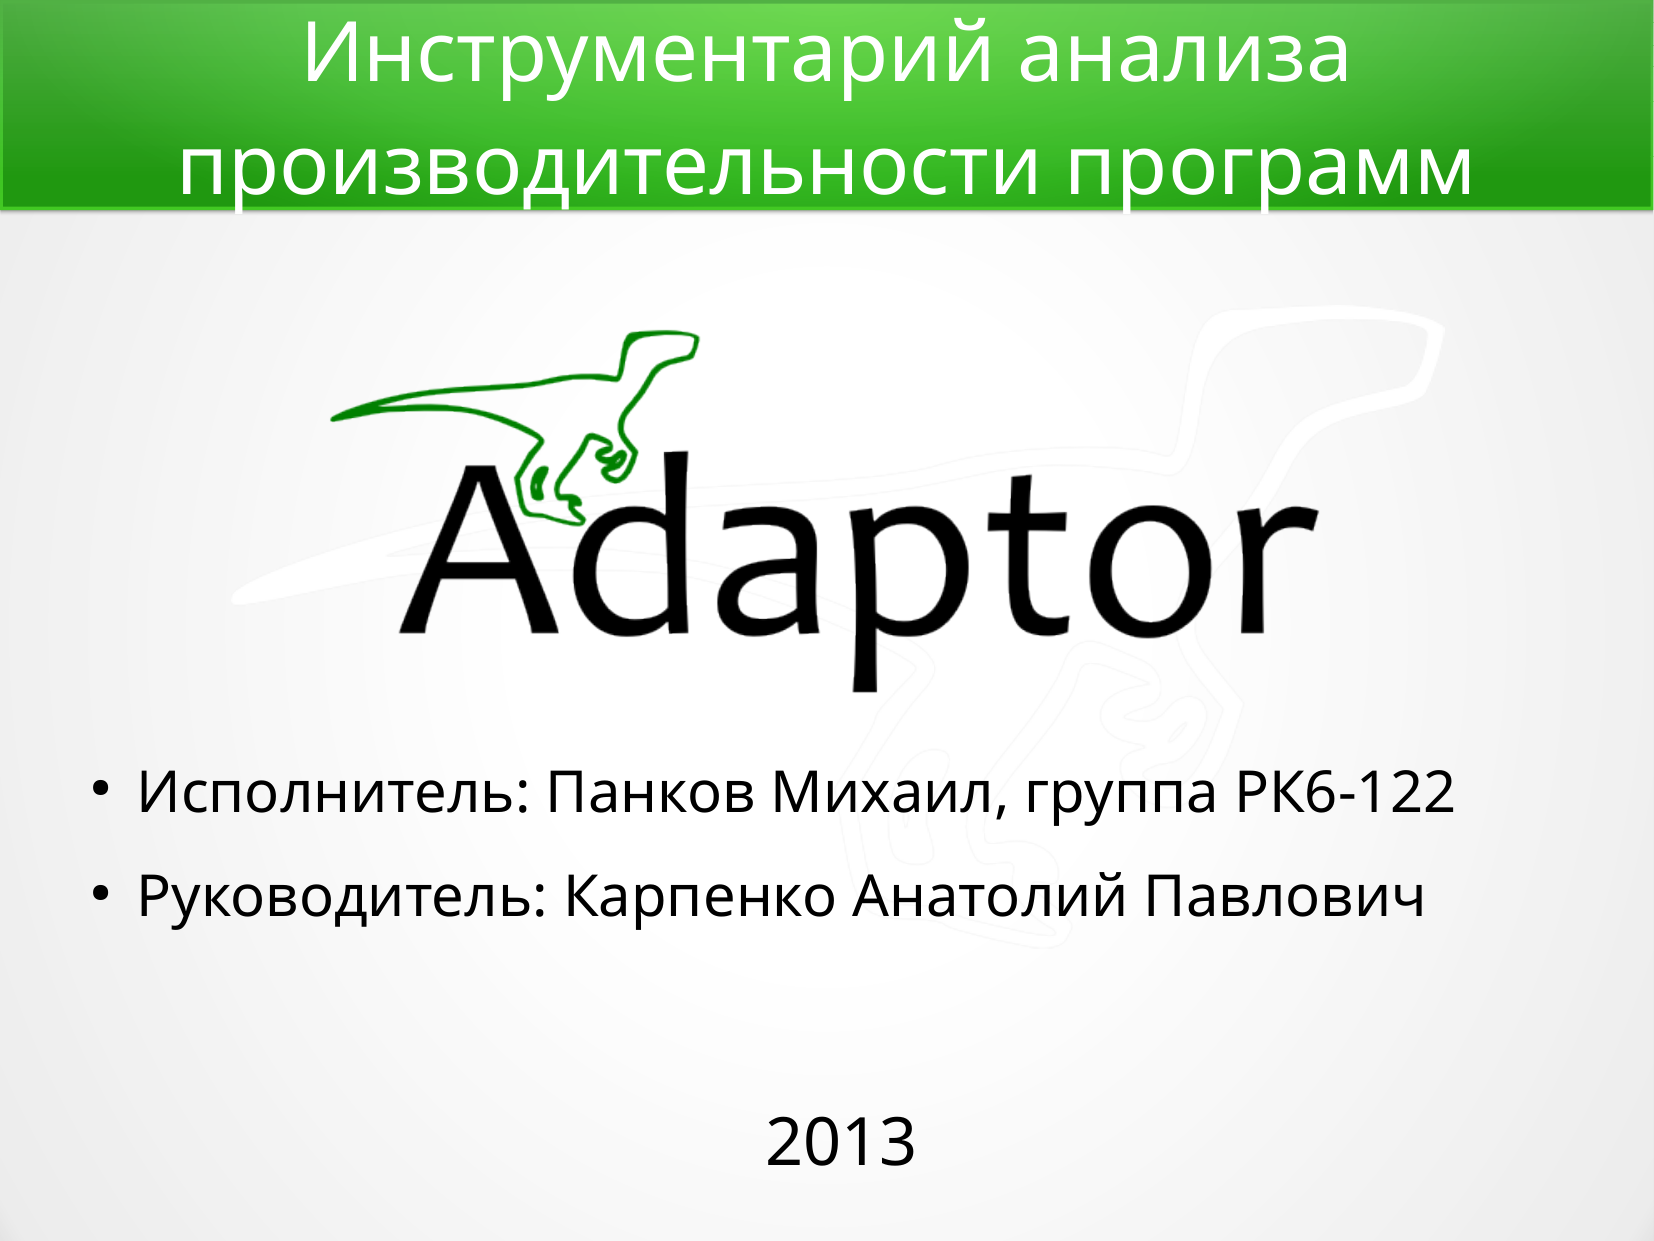

# Инструментарий анализа производительности программ
Исполнитель: Панков Михаил, группа РК6‑122
Руководитель: Карпенко Анатолий Павлович
2013